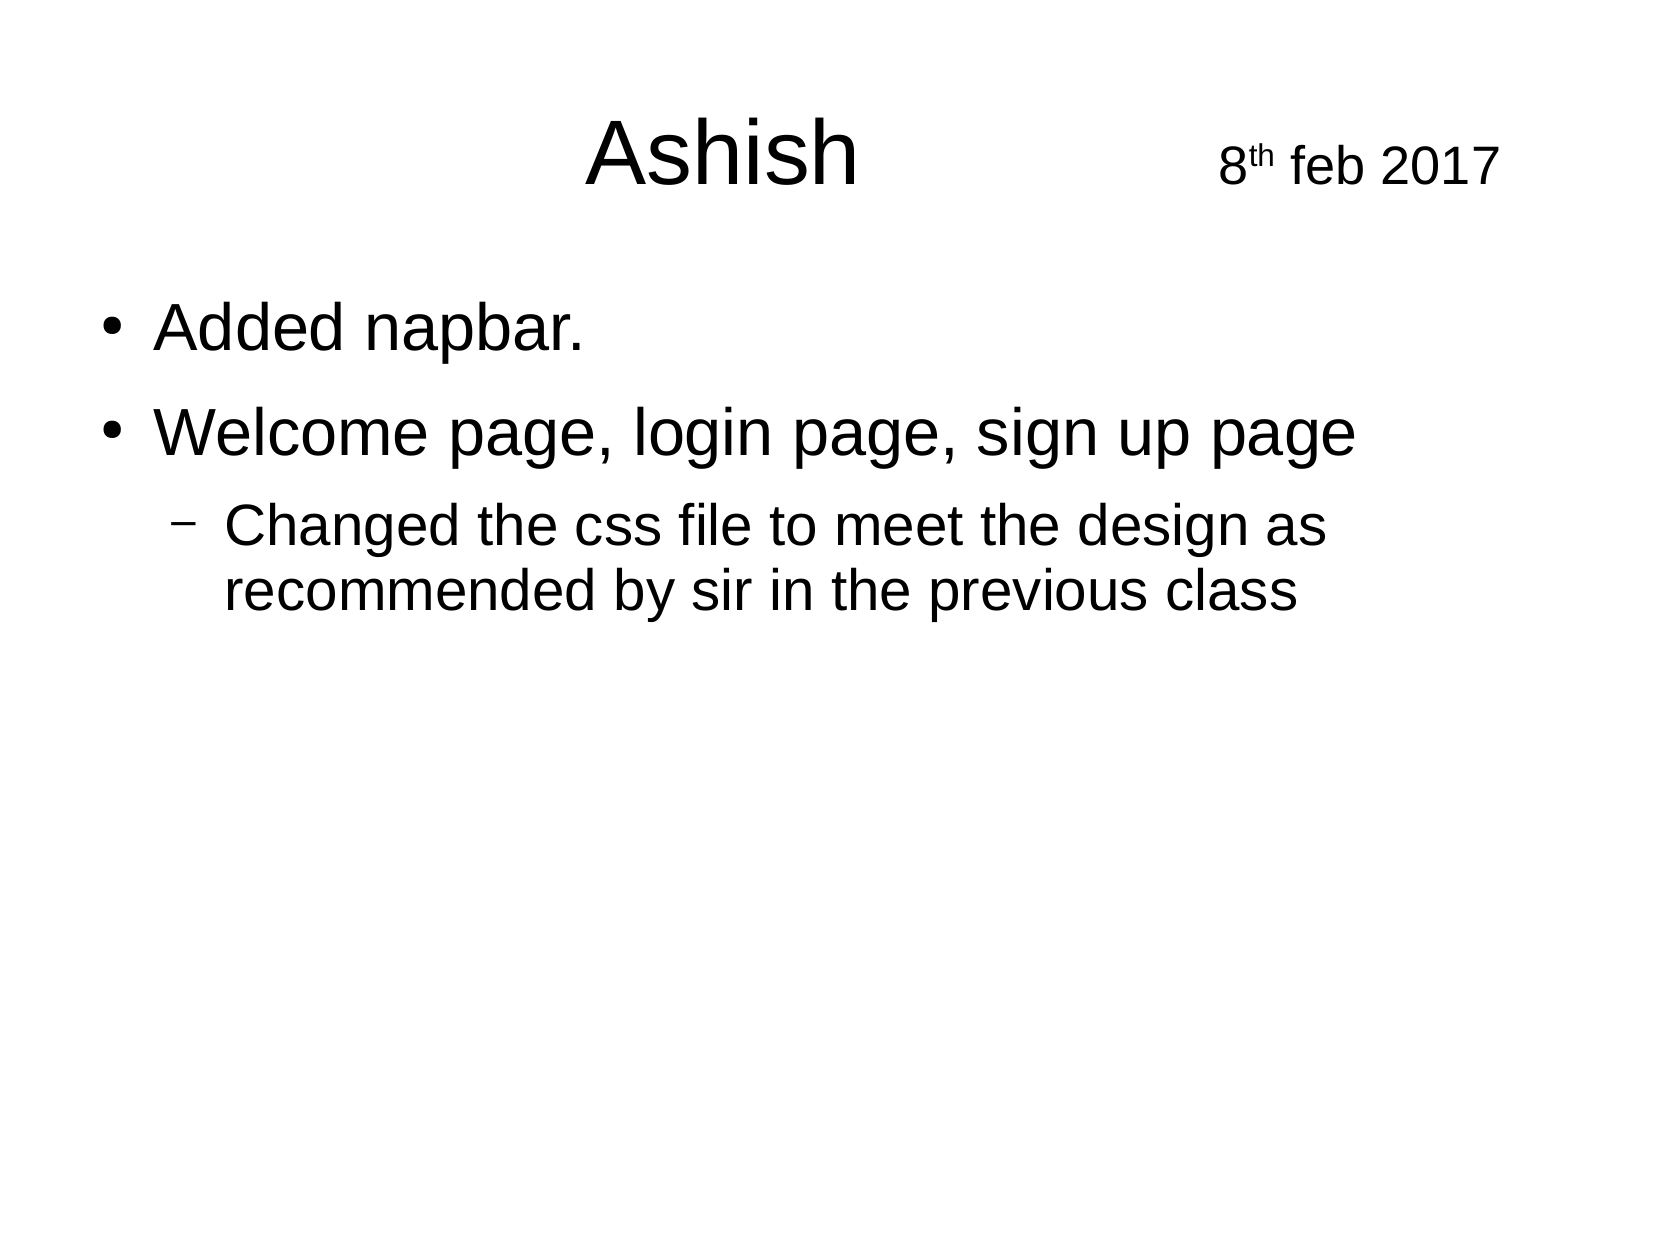

# Ashish 8th feb 2017
Added napbar.
Welcome page, login page, sign up page
Changed the css file to meet the design as recommended by sir in the previous class